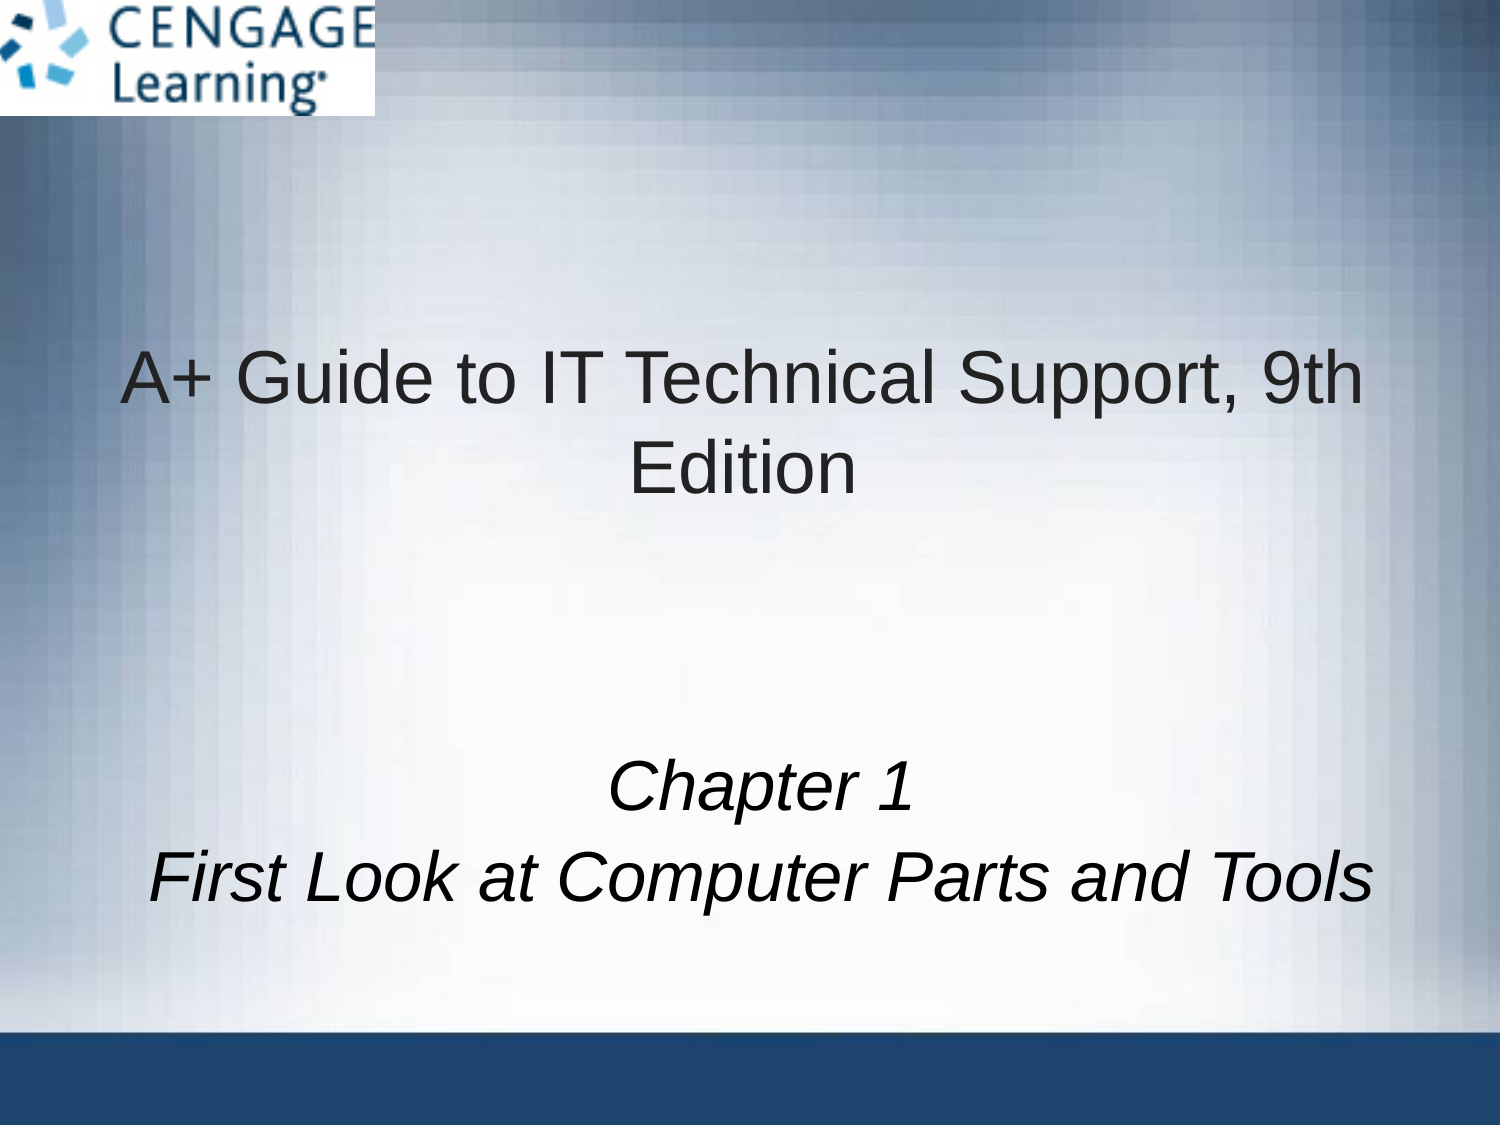

# A+ Guide to IT Technical Support, 9th Edition
Chapter 1
First Look at Computer Parts and Tools